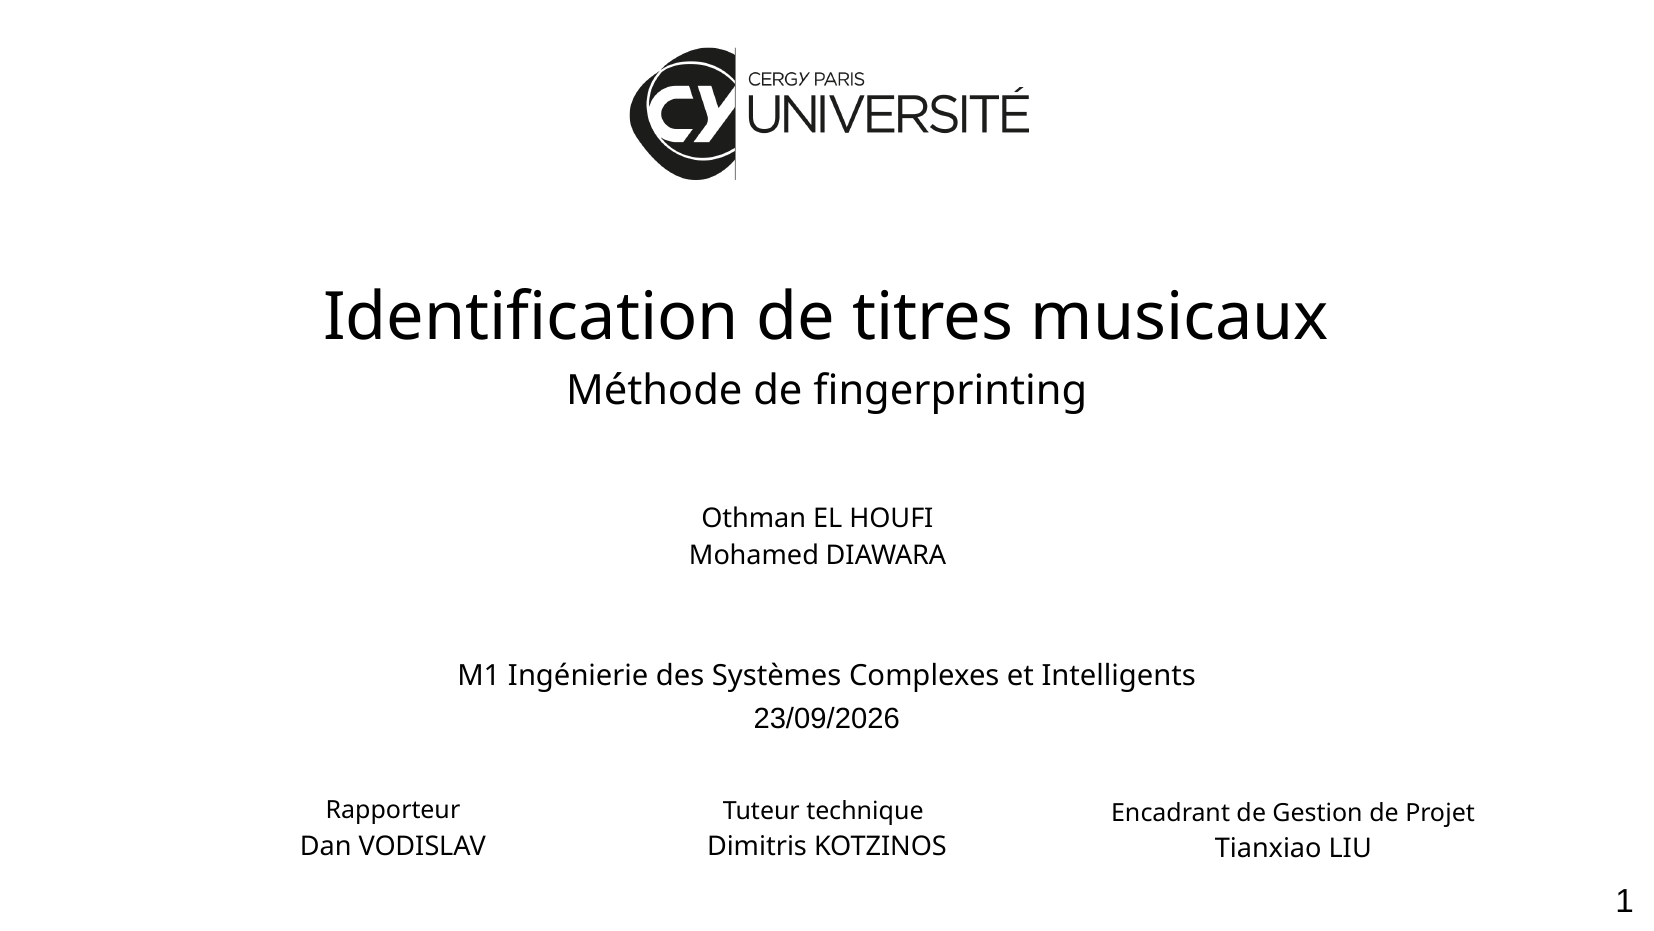

Identification de titres musicaux
Méthode de fingerprinting
Othman EL HOUFI
Mohamed DIAWARA
M1 Ingénierie des Systèmes Complexes et Intelligents
Encadrant de Gestion de Projet Tianxiao LIU
Rapporteur
Dan VODISLAV
Tuteur technique
Dimitris KOTZINOS